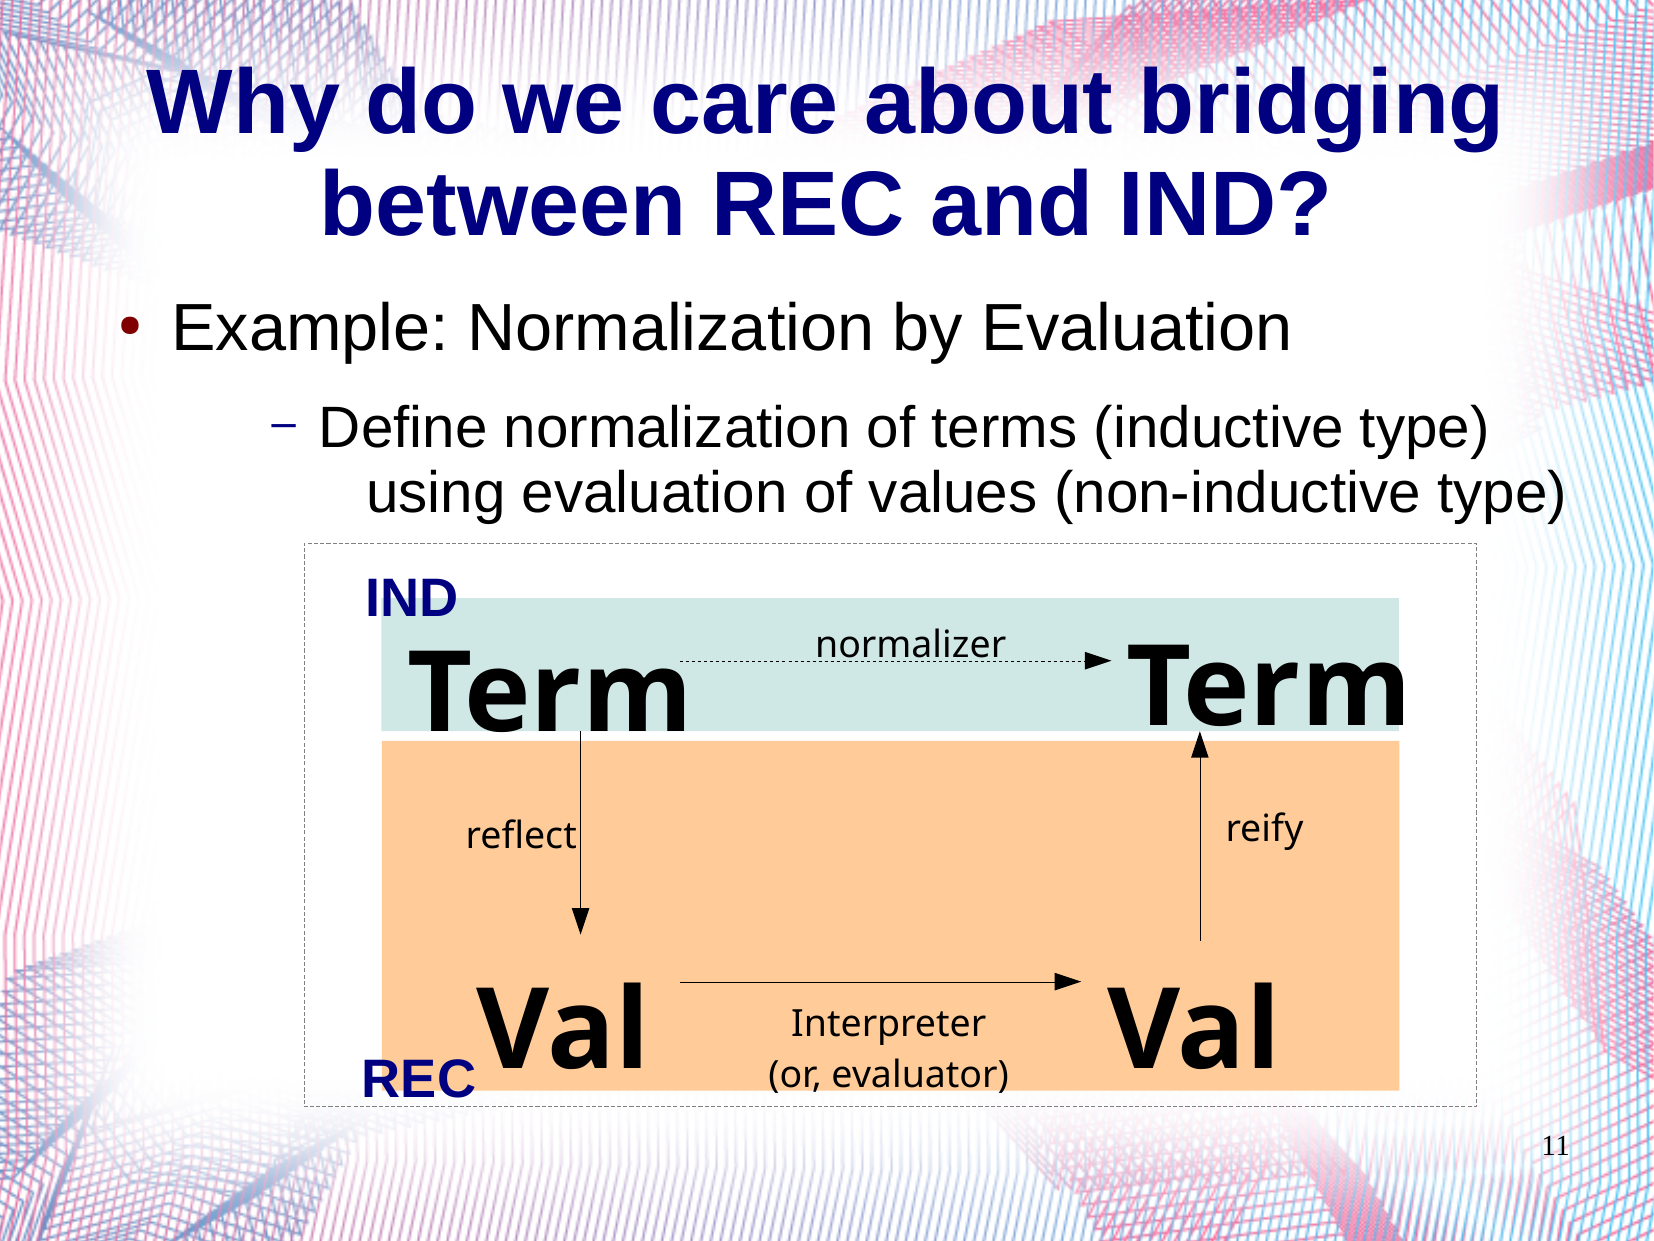

# Why do we care about bridging between REC and IND?
Example: Normalization by Evaluation
Define normalization of terms (inductive type) using evaluation of values (non-inductive type)
IND
Term
Term
normalizer
reify
reflect
Val
Val
Interpreter
(or, evaluator)
REC
11